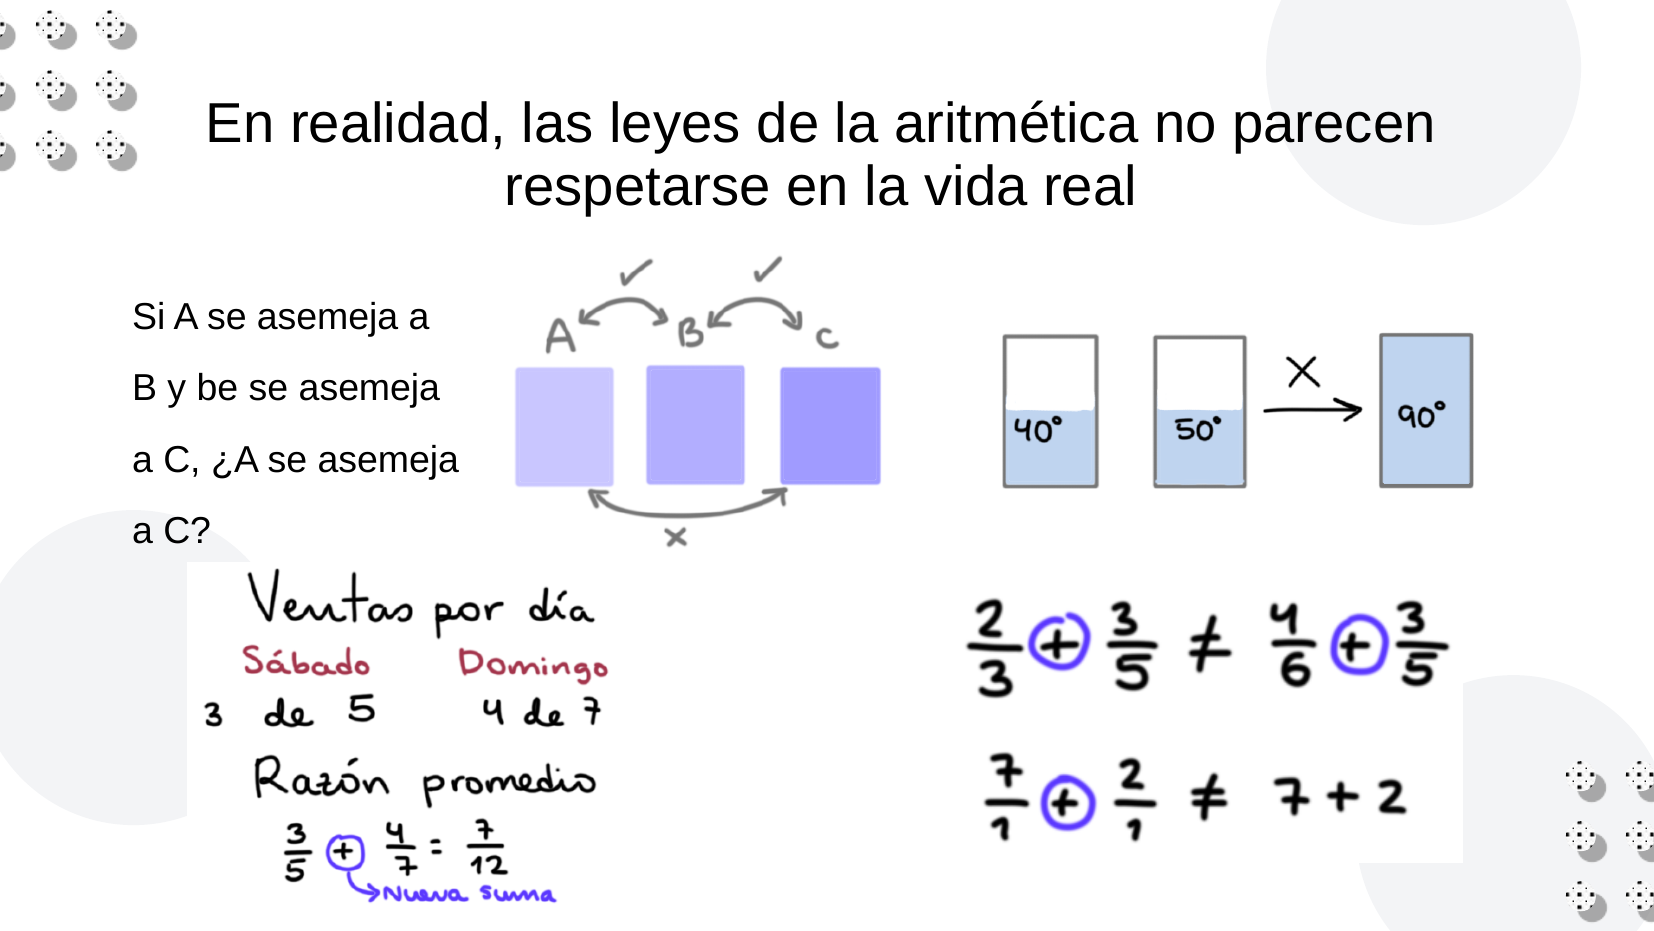

# En realidad, las leyes de la aritmética no parecen respetarse en la vida real
Si A se asemeja a
B y be se asemeja
a C, ¿A se asemeja
a C?